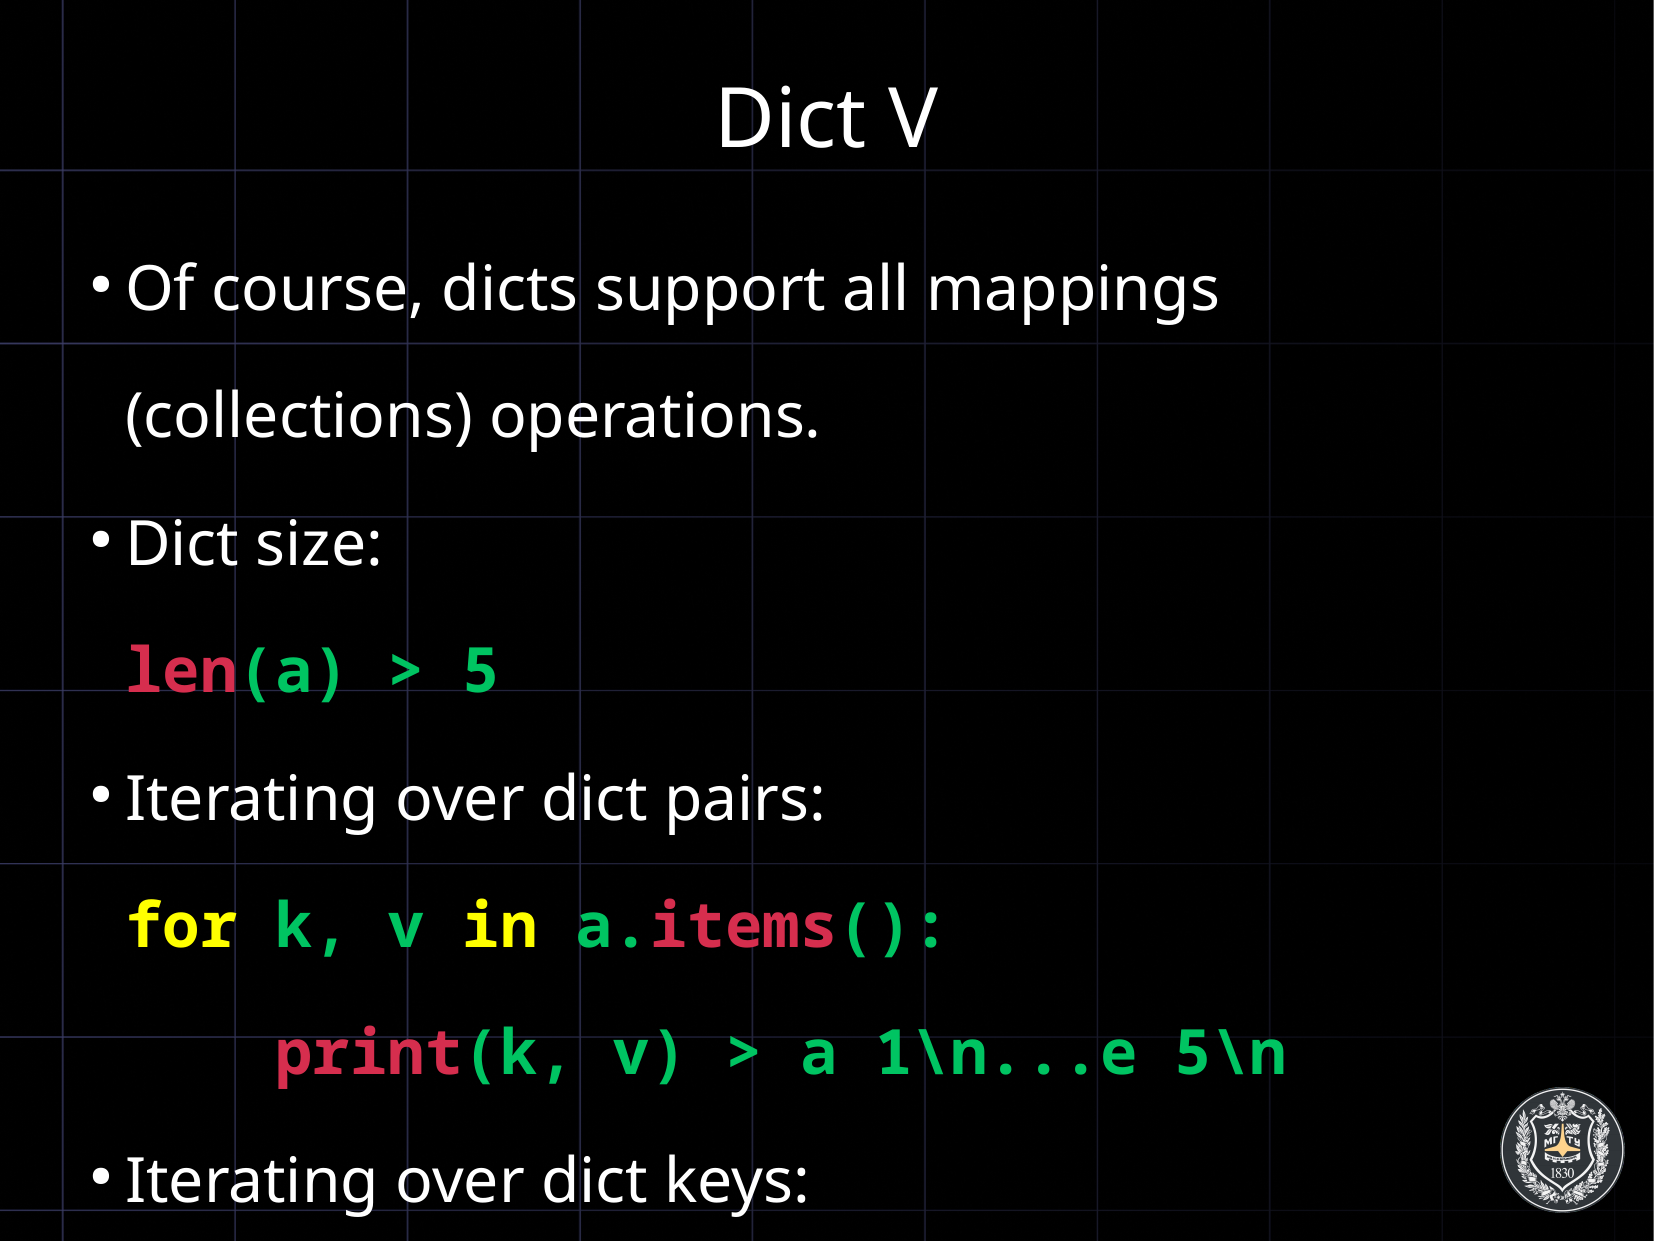

# Dict V
Of course, dicts support all mappings (collections) operations.
Dict size:
len(a) > 5
Iterating over dict pairs:
for k, v in a.items():
 print(k, v) > a 1\n...e 5\n
Iterating over dict keys:
for k in a.keys():
 print(k) > a\n ...e\n